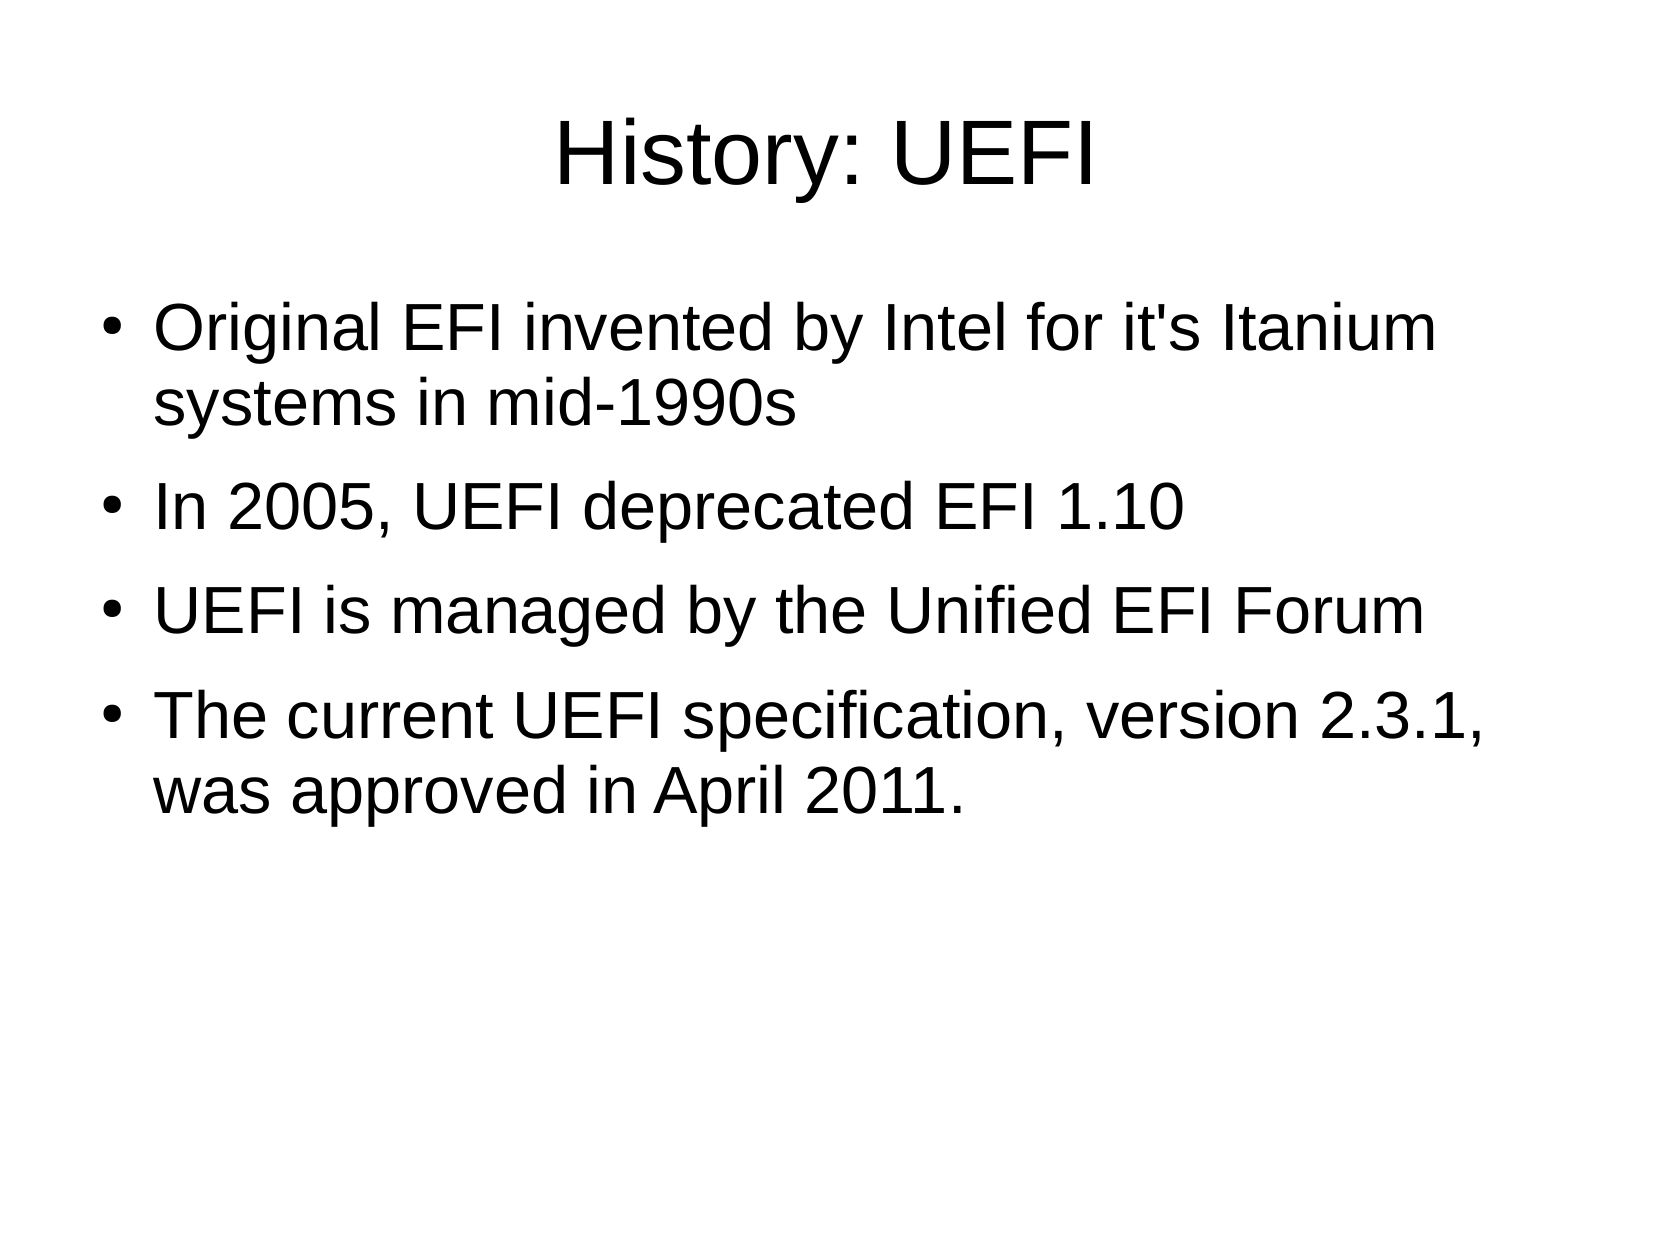

# History: UEFI
Original EFI invented by Intel for it's Itanium systems in mid-1990s
In 2005, UEFI deprecated EFI 1.10
UEFI is managed by the Unified EFI Forum
The current UEFI specification, version 2.3.1, was approved in April 2011.